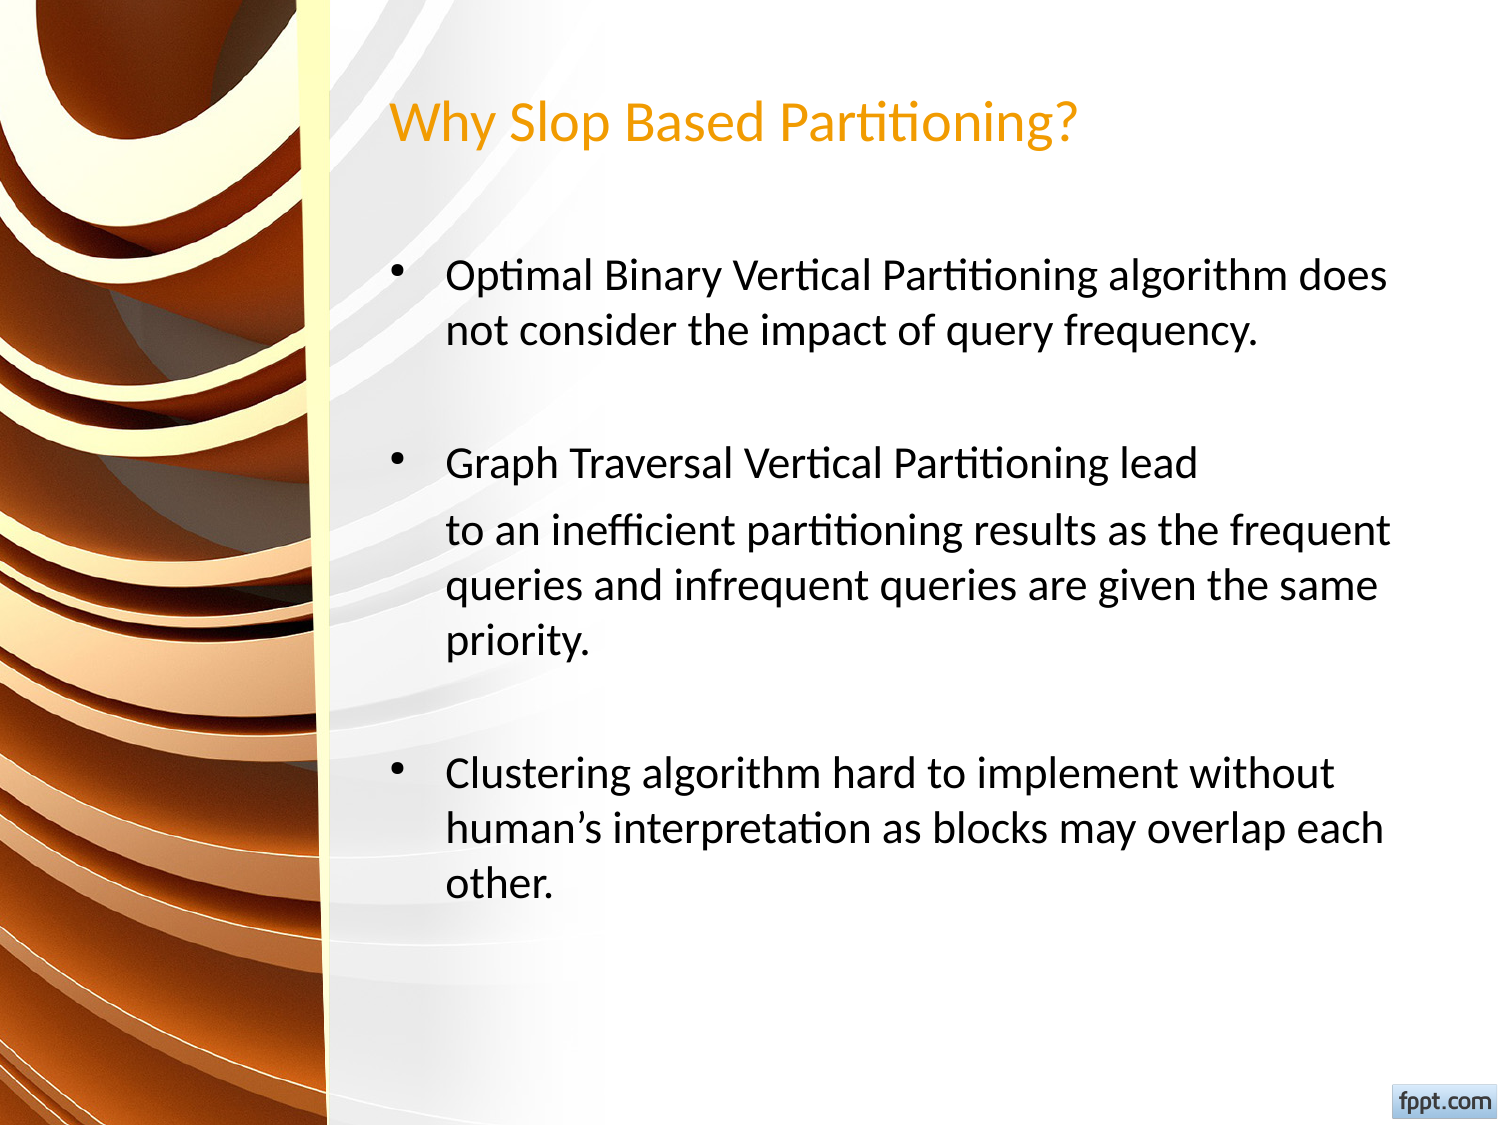

# Why Slop Based Partitioning?
Optimal Binary Vertical Partitioning algorithm does not consider the impact of query frequency.
Graph Traversal Vertical Partitioning lead
to an inefficient partitioning results as the frequent queries and infrequent queries are given the same priority.
Clustering algorithm hard to implement without human’s interpretation as blocks may overlap each other.